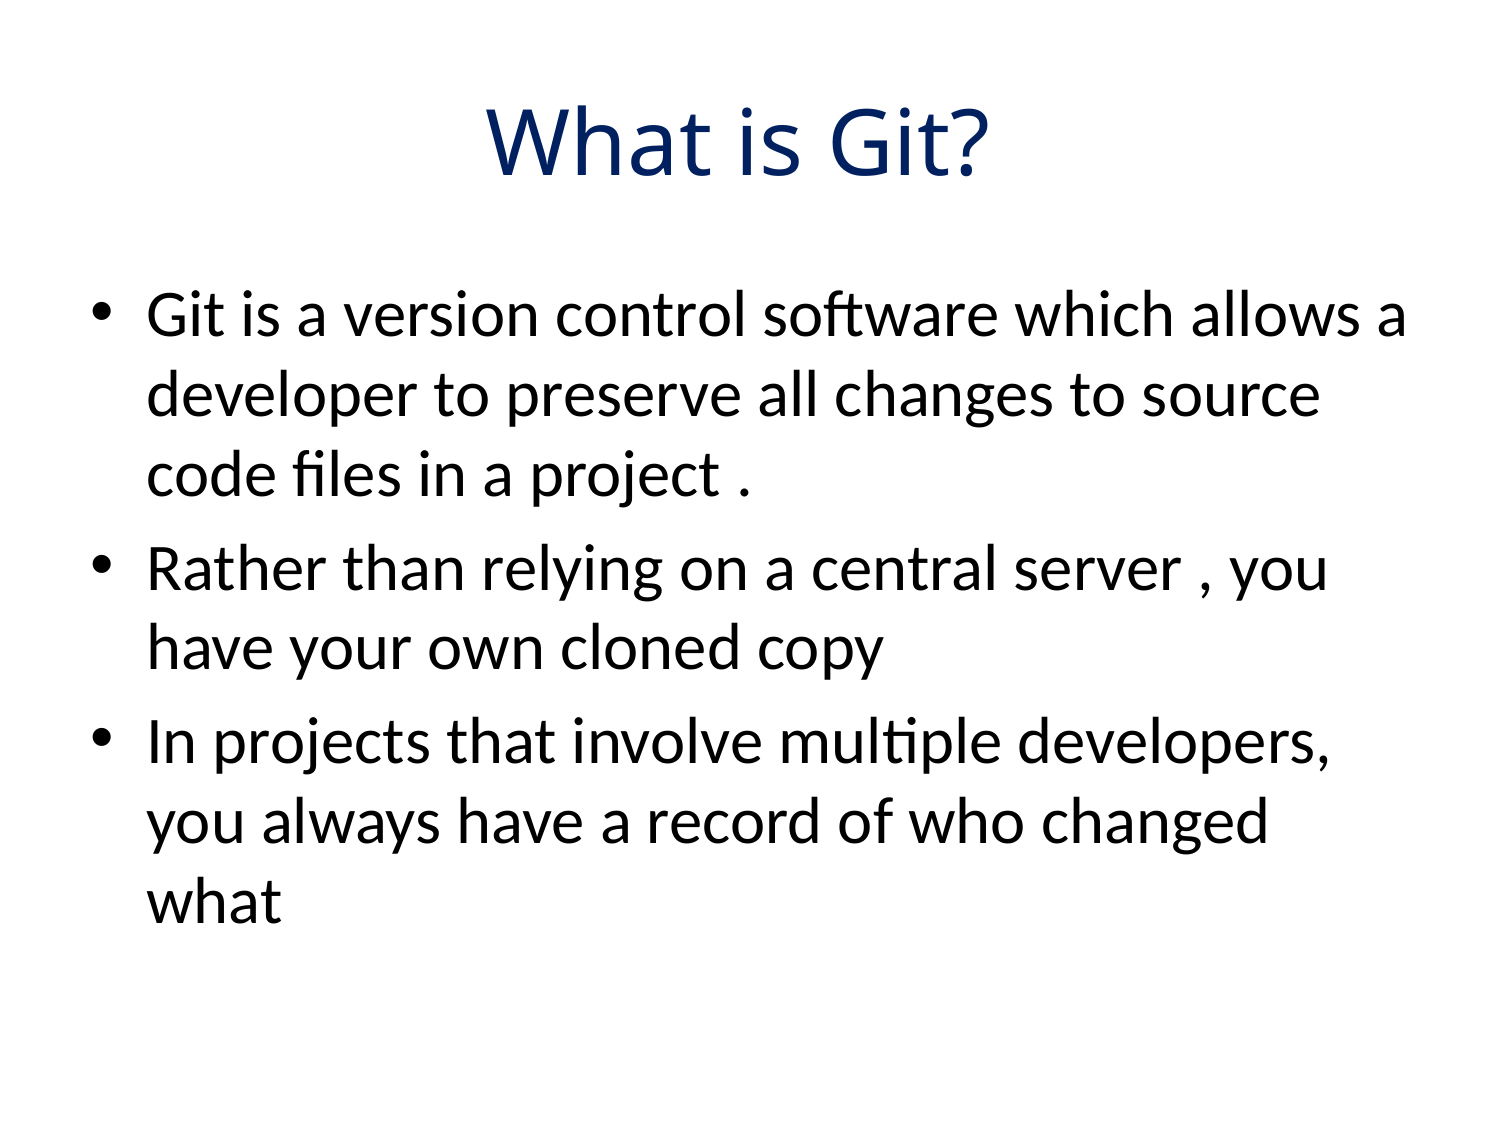

# What is Git?
Git is a version control software which allows a developer to preserve all changes to source code files in a project .
Rather than relying on a central server , you have your own cloned copy
In projects that involve multiple developers, you always have a record of who changed what